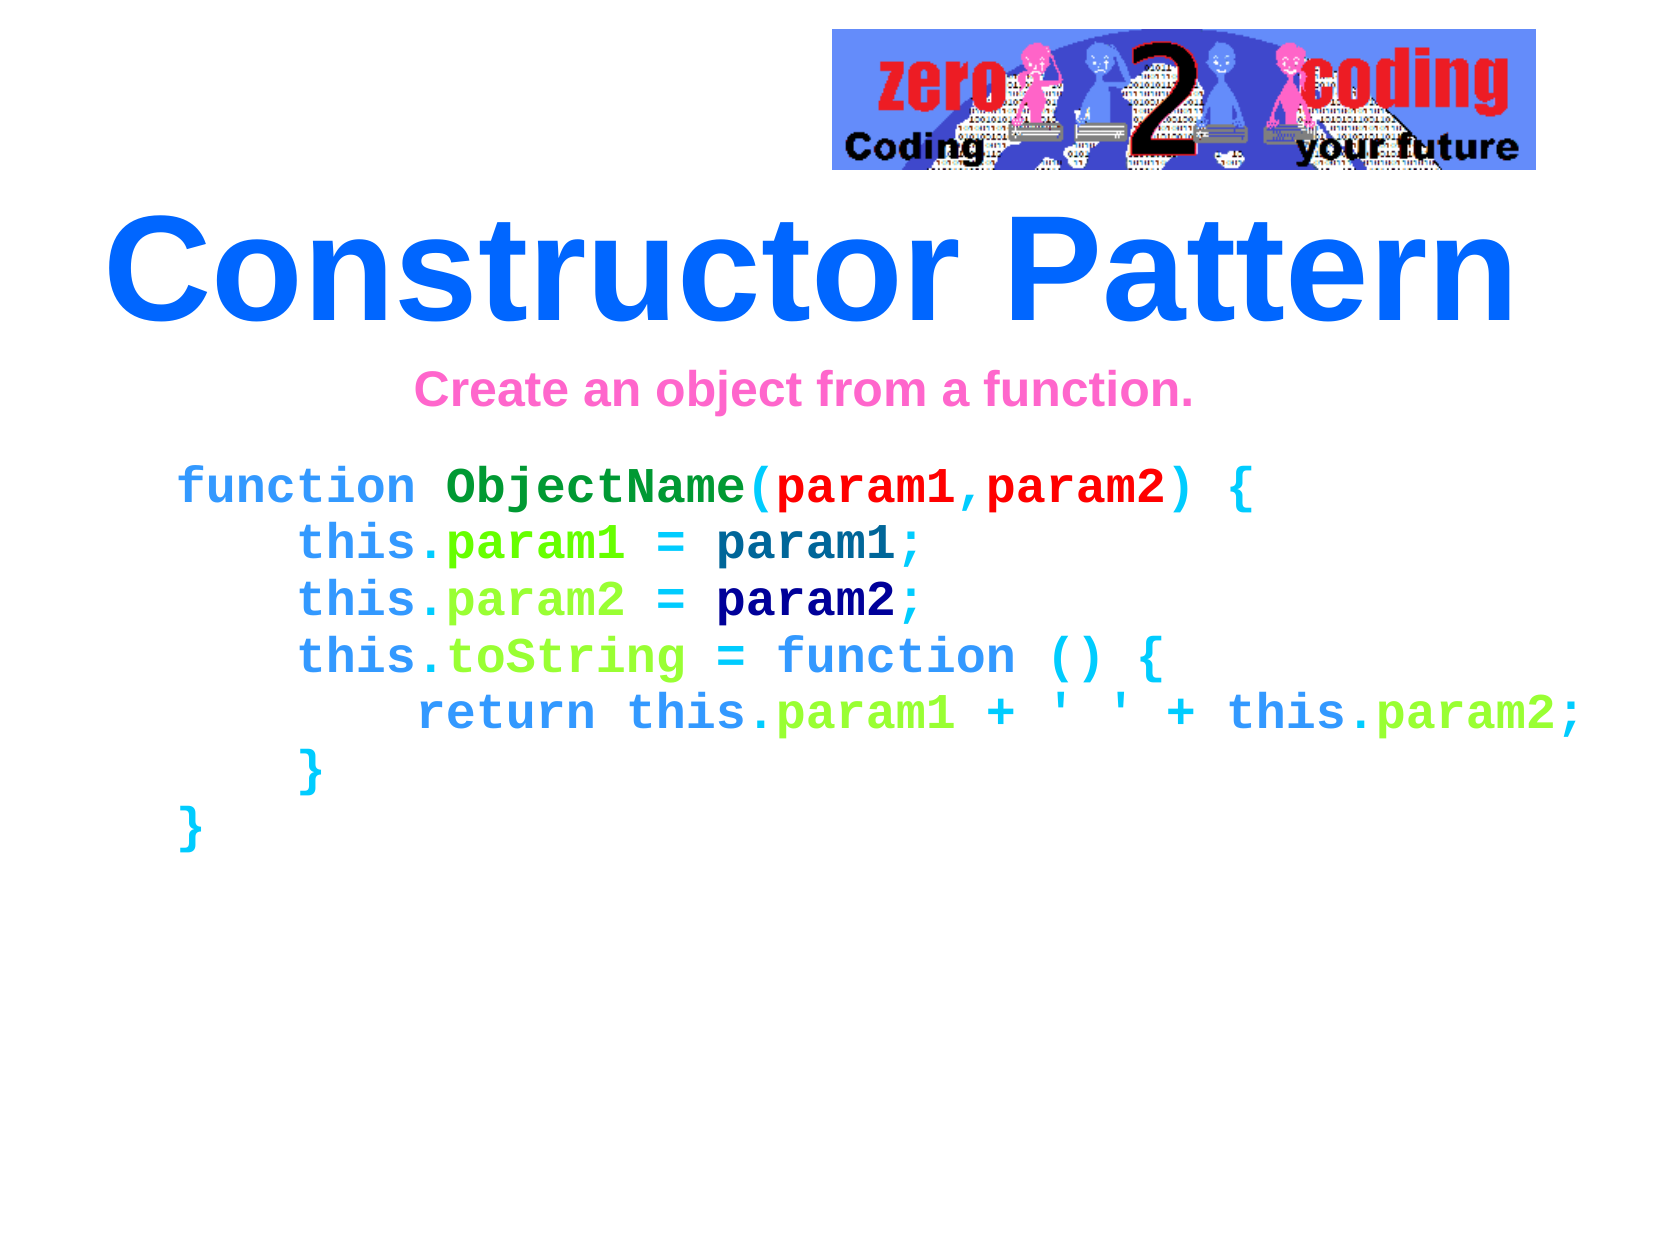

Constructor Pattern
Create an object from a function.
function ObjectName(param1,param2) {
 this.param1 = param1;
 this.param2 = param2;
 this.toString = function () {
 return this.param1 + ' ' + this.param2;
 }
}